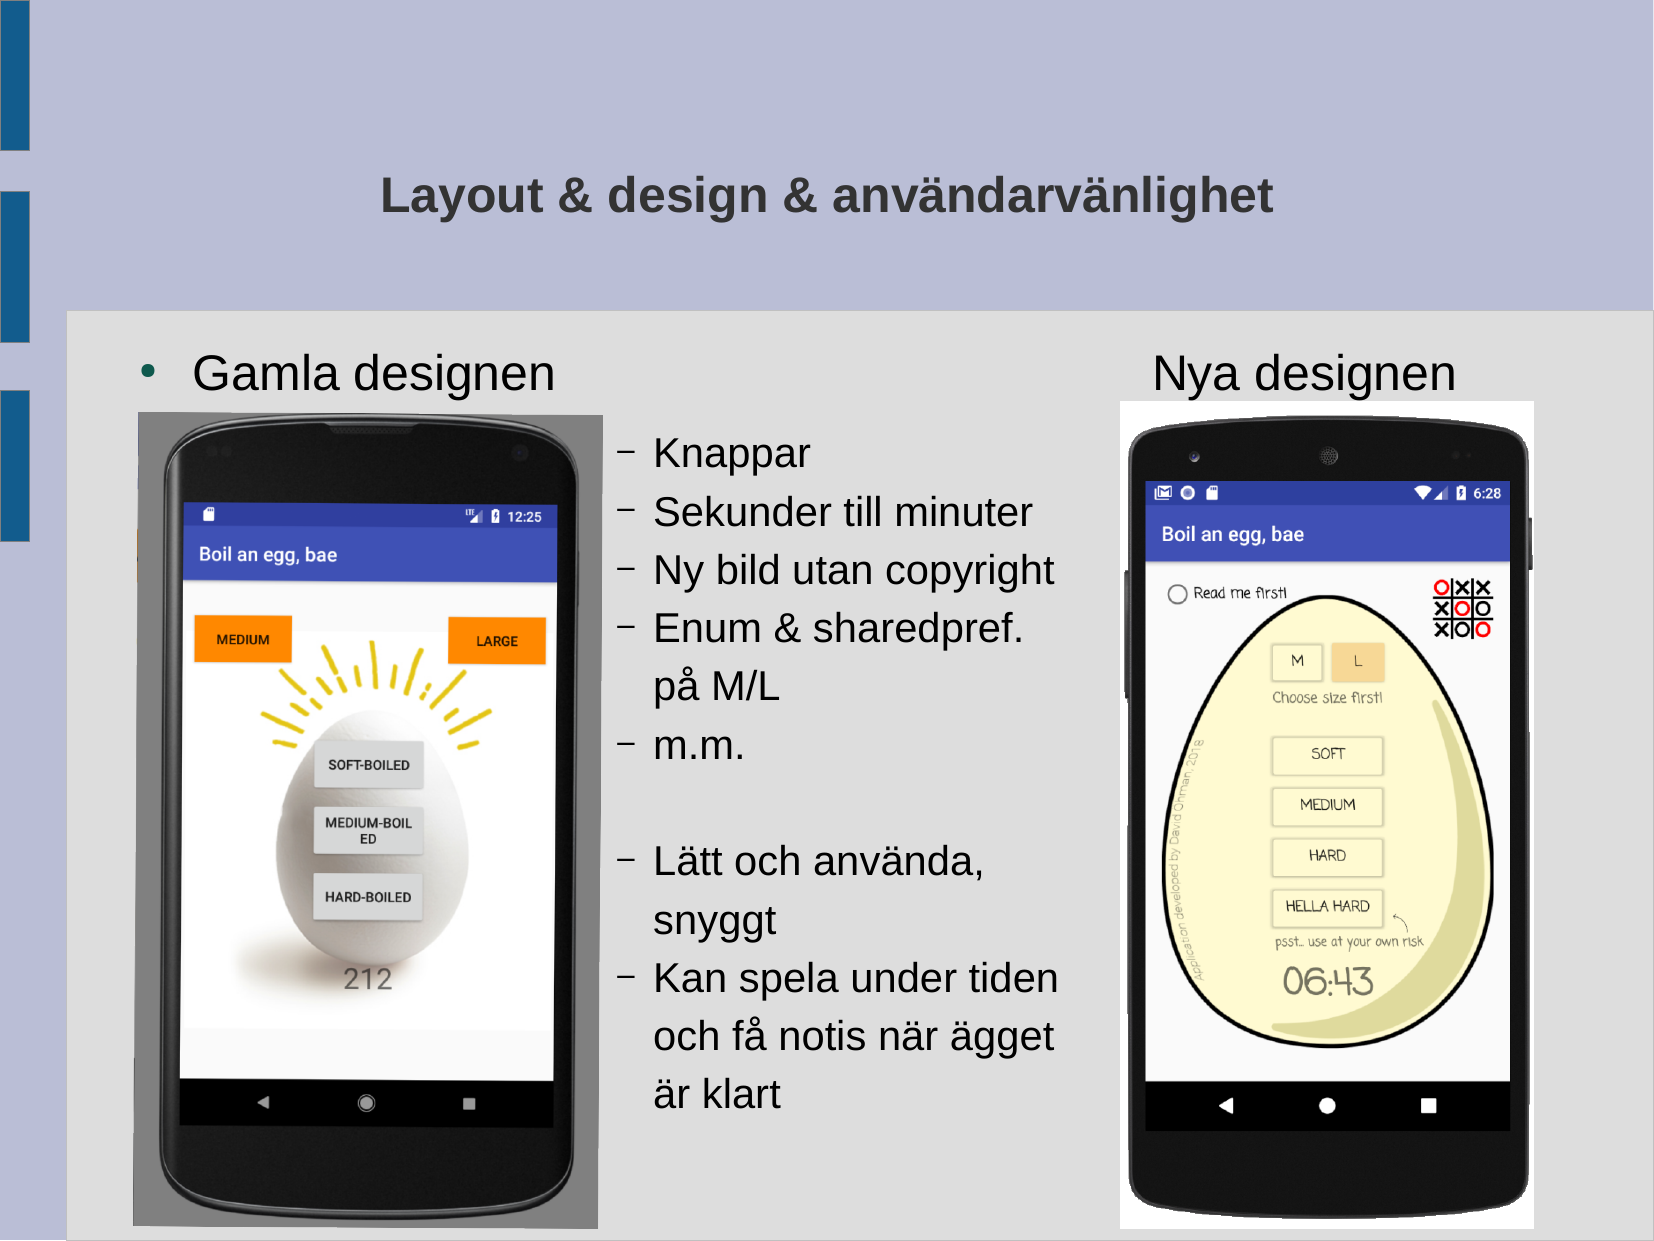

# Layout & design & användarvänlighet
Gamla designen									Nya designen
Knappar
Sekunder till minuter
Ny bild utan copyright
Enum & sharedpref.
på M/L
m.m.
Lätt och använda,
snyggt
Kan spela under tiden
och få notis när ägget
är klart